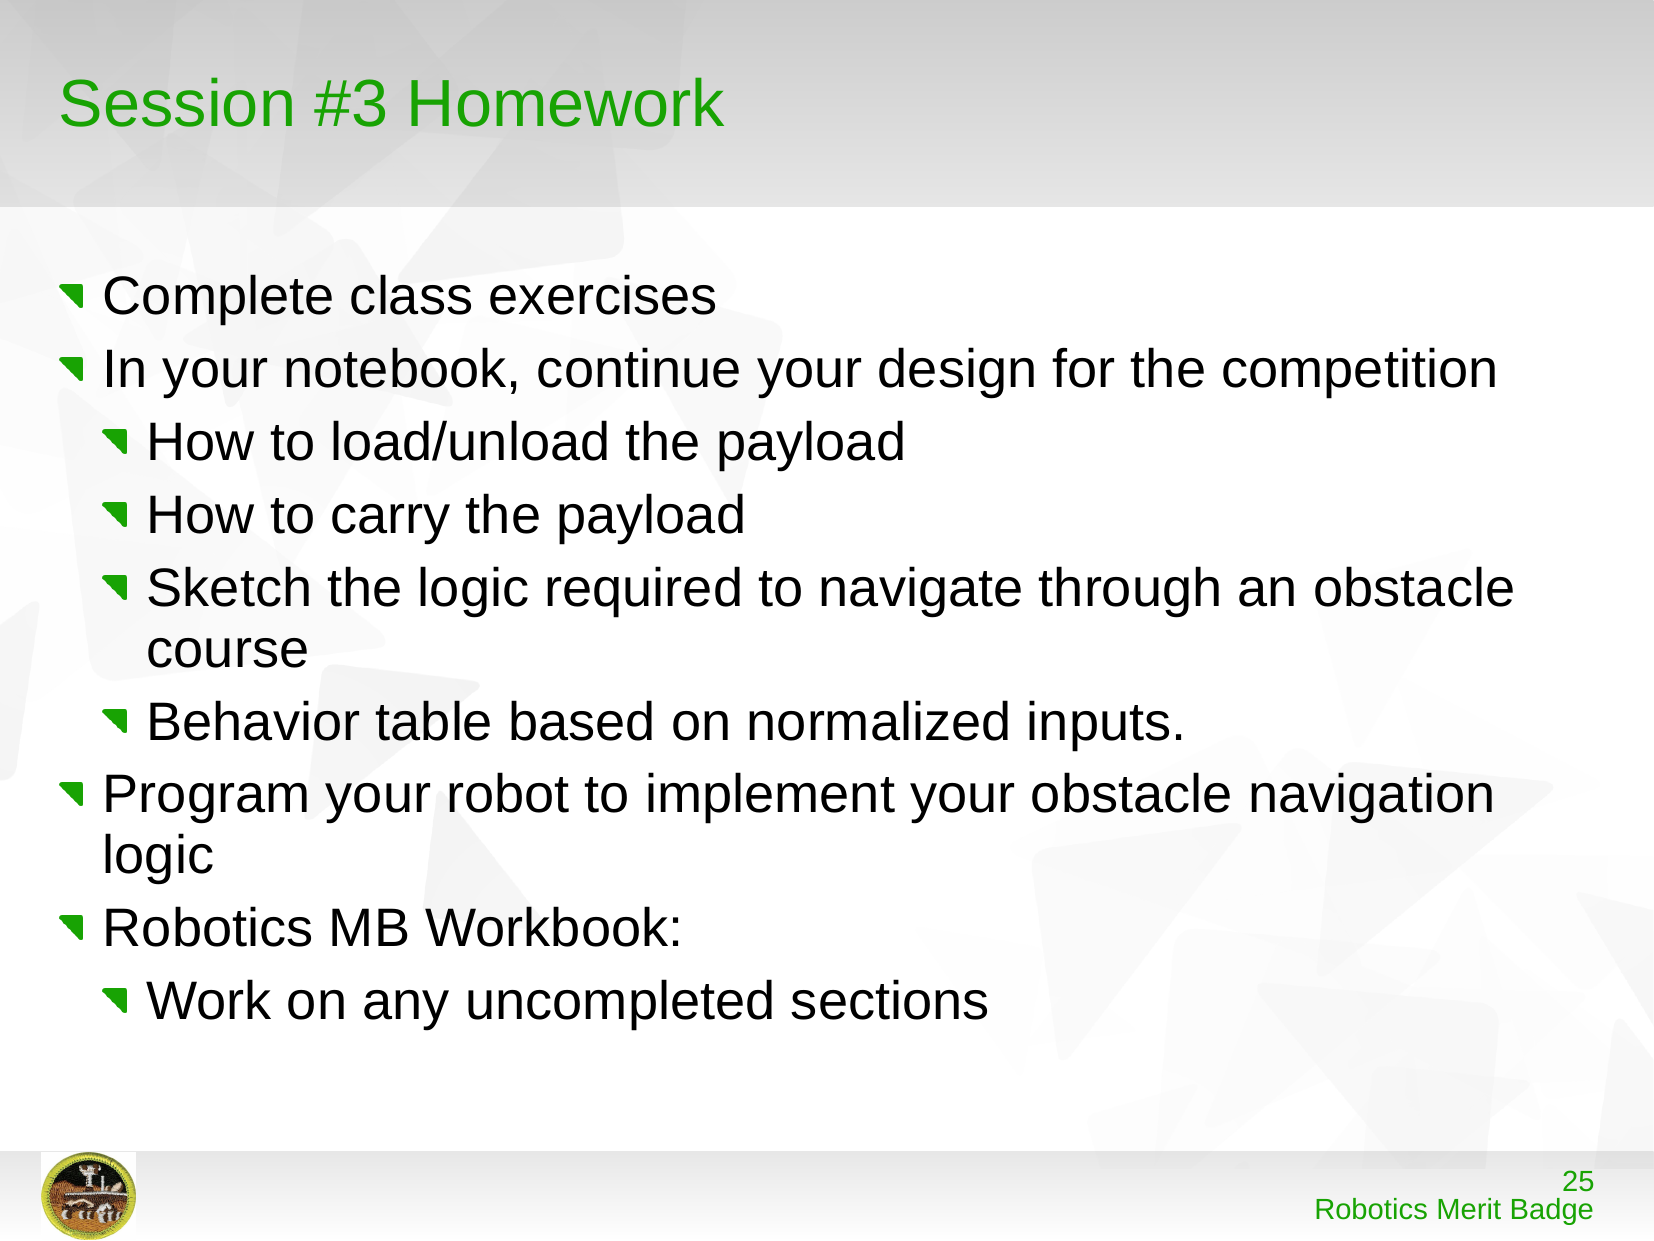

# Session #3 Homework
Complete class exercises
In your notebook, continue your design for the competition
How to load/unload the payload
How to carry the payload
Sketch the logic required to navigate through an obstacle course
Behavior table based on normalized inputs.
Program your robot to implement your obstacle navigation logic
Robotics MB Workbook:
Work on any uncompleted sections
25
Robotics Merit Badge